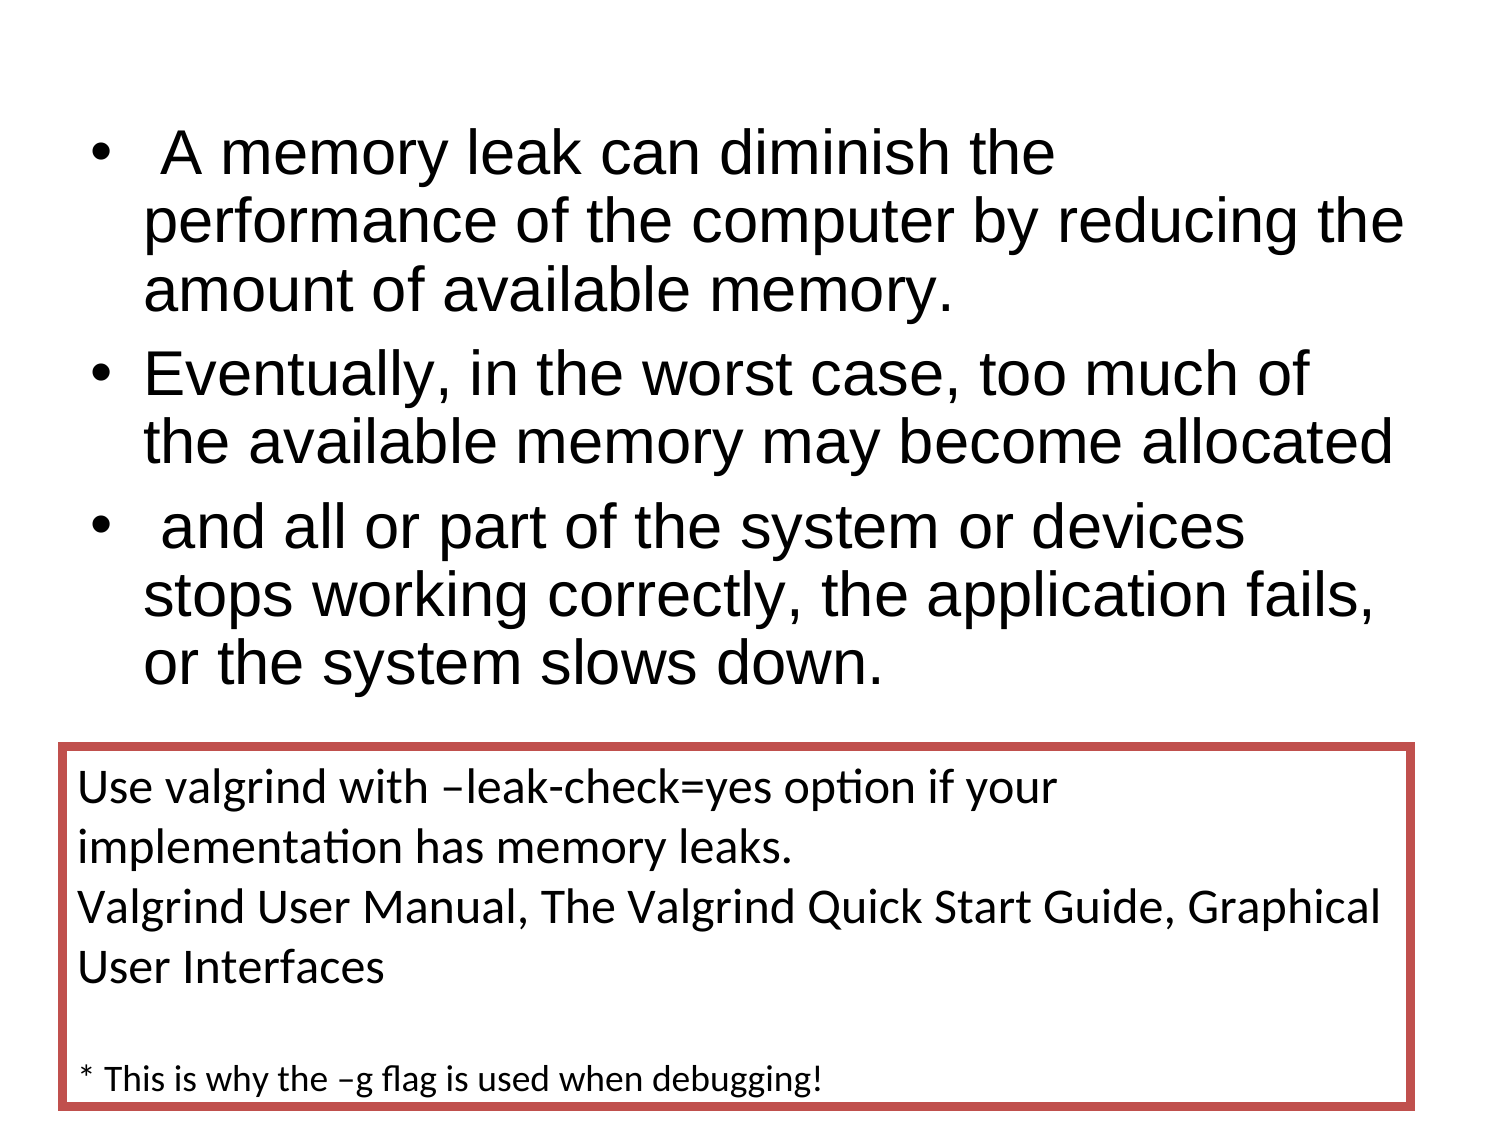

# A memory leak can diminish the performance of the computer by reducing the amount of available memory.
Eventually, in the worst case, too much of the available memory may become allocated
 and all or part of the system or devices stops working correctly, the application fails, or the system slows down.
Use valgrind with –leak-check=yes option if your implementation has memory leaks.
Valgrind User Manual, The Valgrind Quick Start Guide, Graphical User Interfaces
* This is why the –g flag is used when debugging!